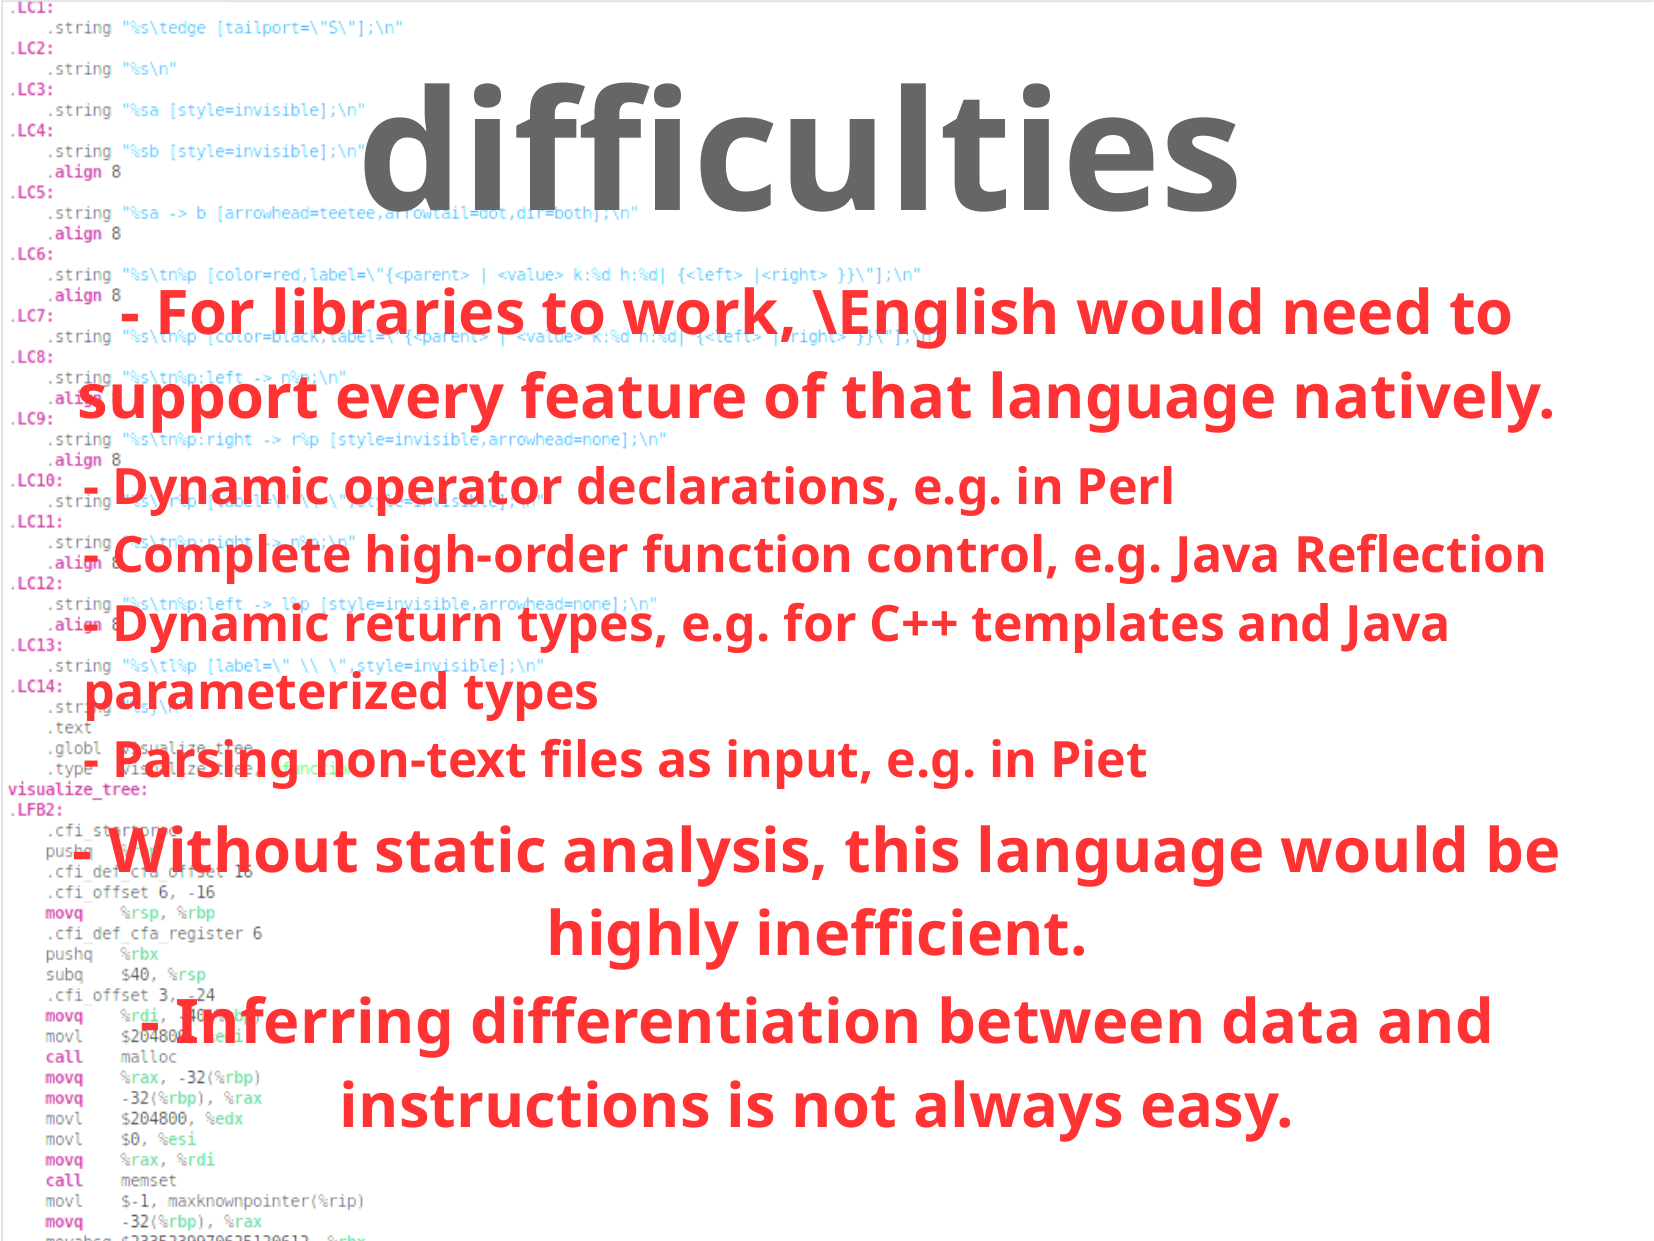

difficulties
- For libraries to work, \English would need to support every feature of that language natively.
- Dynamic operator declarations, e.g. in Perl
- Complete high-order function control, e.g. Java Reflection
- Dynamic return types, e.g. for C++ templates and Java parameterized types
- Parsing non-text files as input, e.g. in Piet
- Without static analysis, this language would be highly inefficient.
- Inferring differentiation between data and instructions is not always easy.